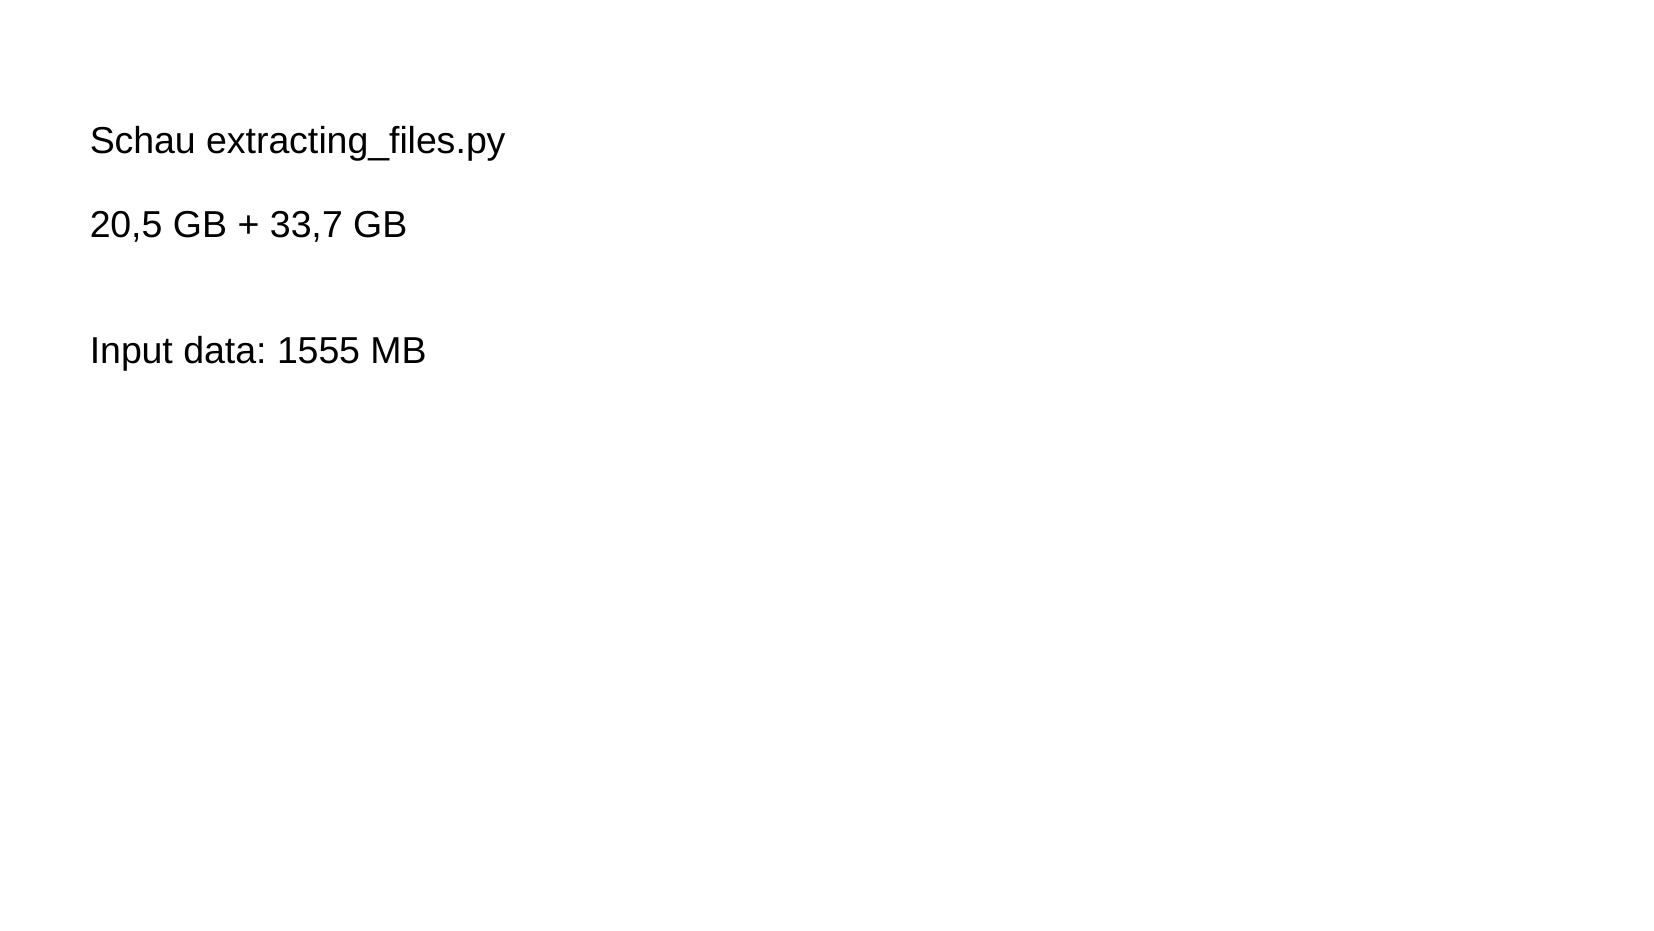

Schau extracting_files.py
20,5 GB + 33,7 GB
Input data: 1555 MB